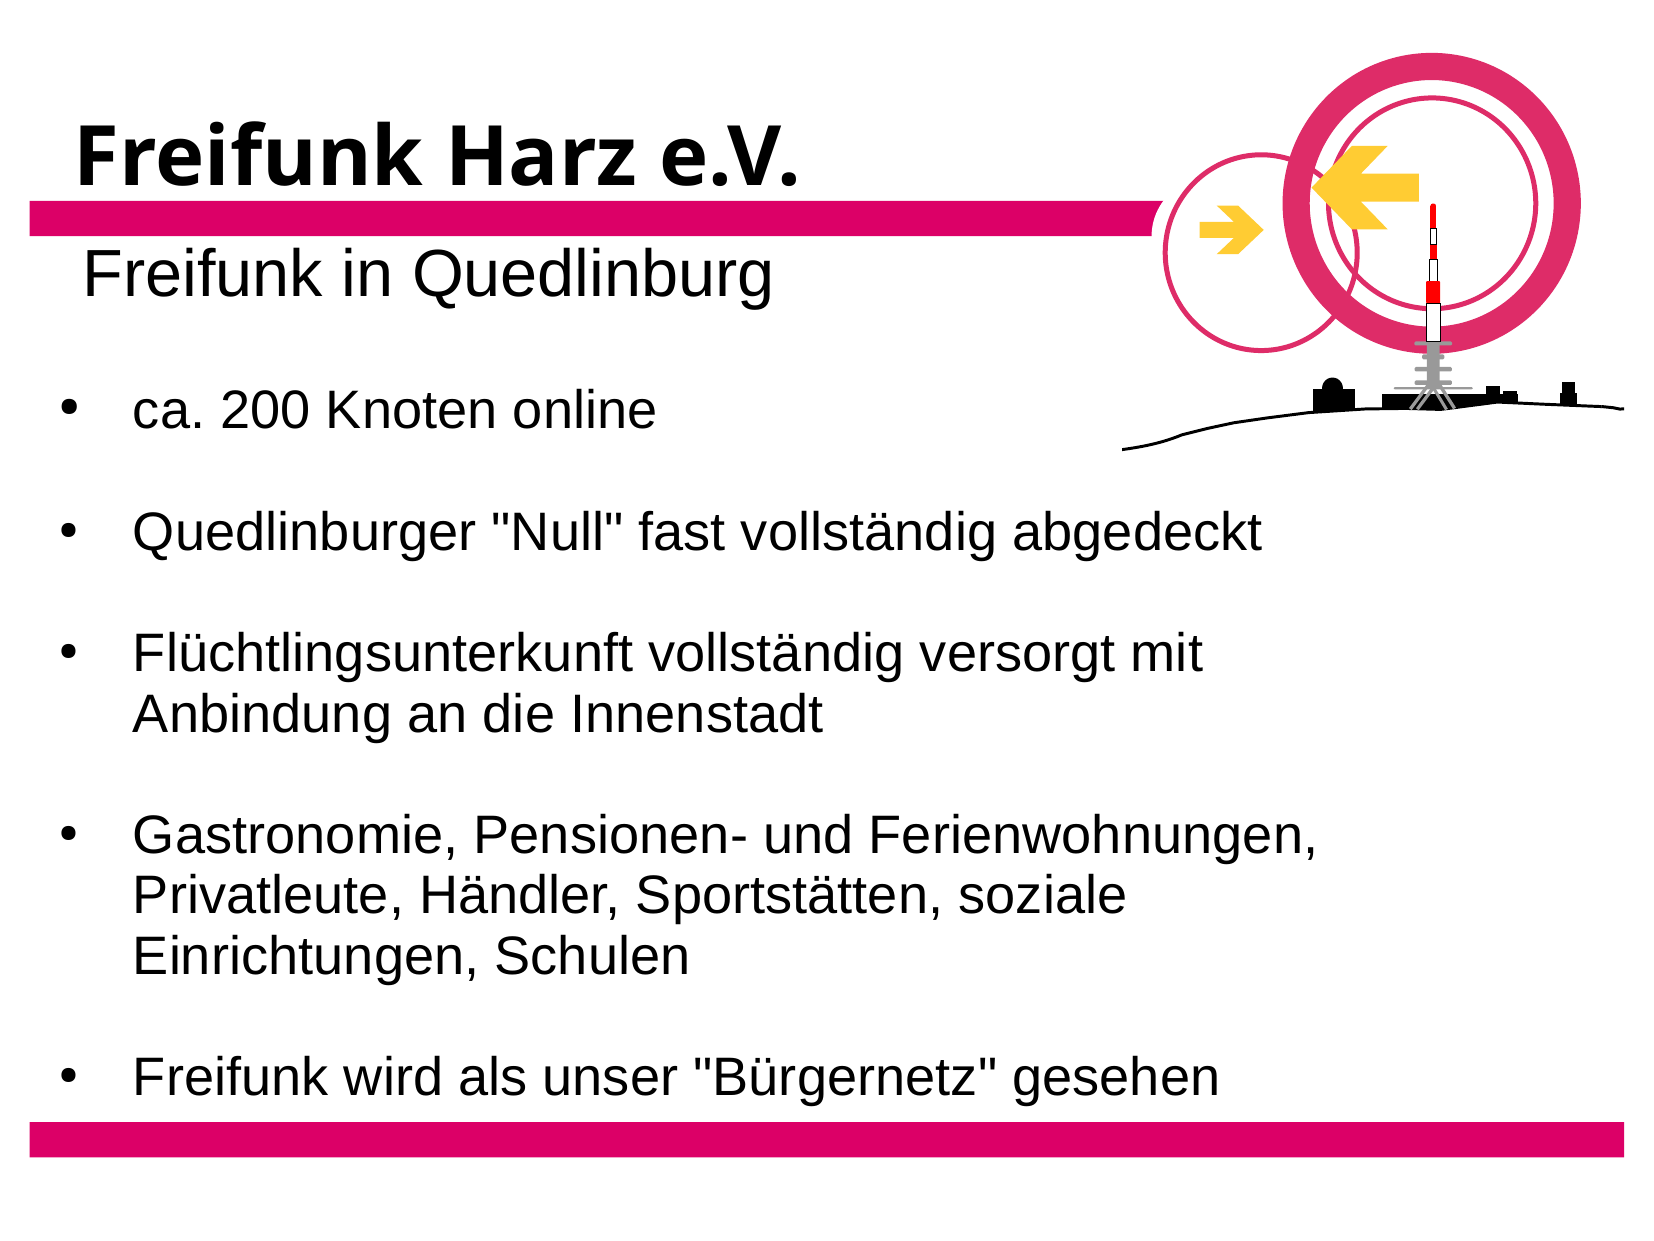

# Freifunk in Quedlinburg
 	ca. 200 Knoten online
 	Quedlinburger "Null" fast vollständig abgedeckt
 	Flüchtlingsunterkunft vollständig versorgt mit
	Anbindung an die Innenstadt
 	Gastronomie, Pensionen- und Ferienwohnungen,
	Privatleute, Händler, Sportstätten, soziale
	Einrichtungen, Schulen
 	Freifunk wird als unser "Bürgernetz" gesehen